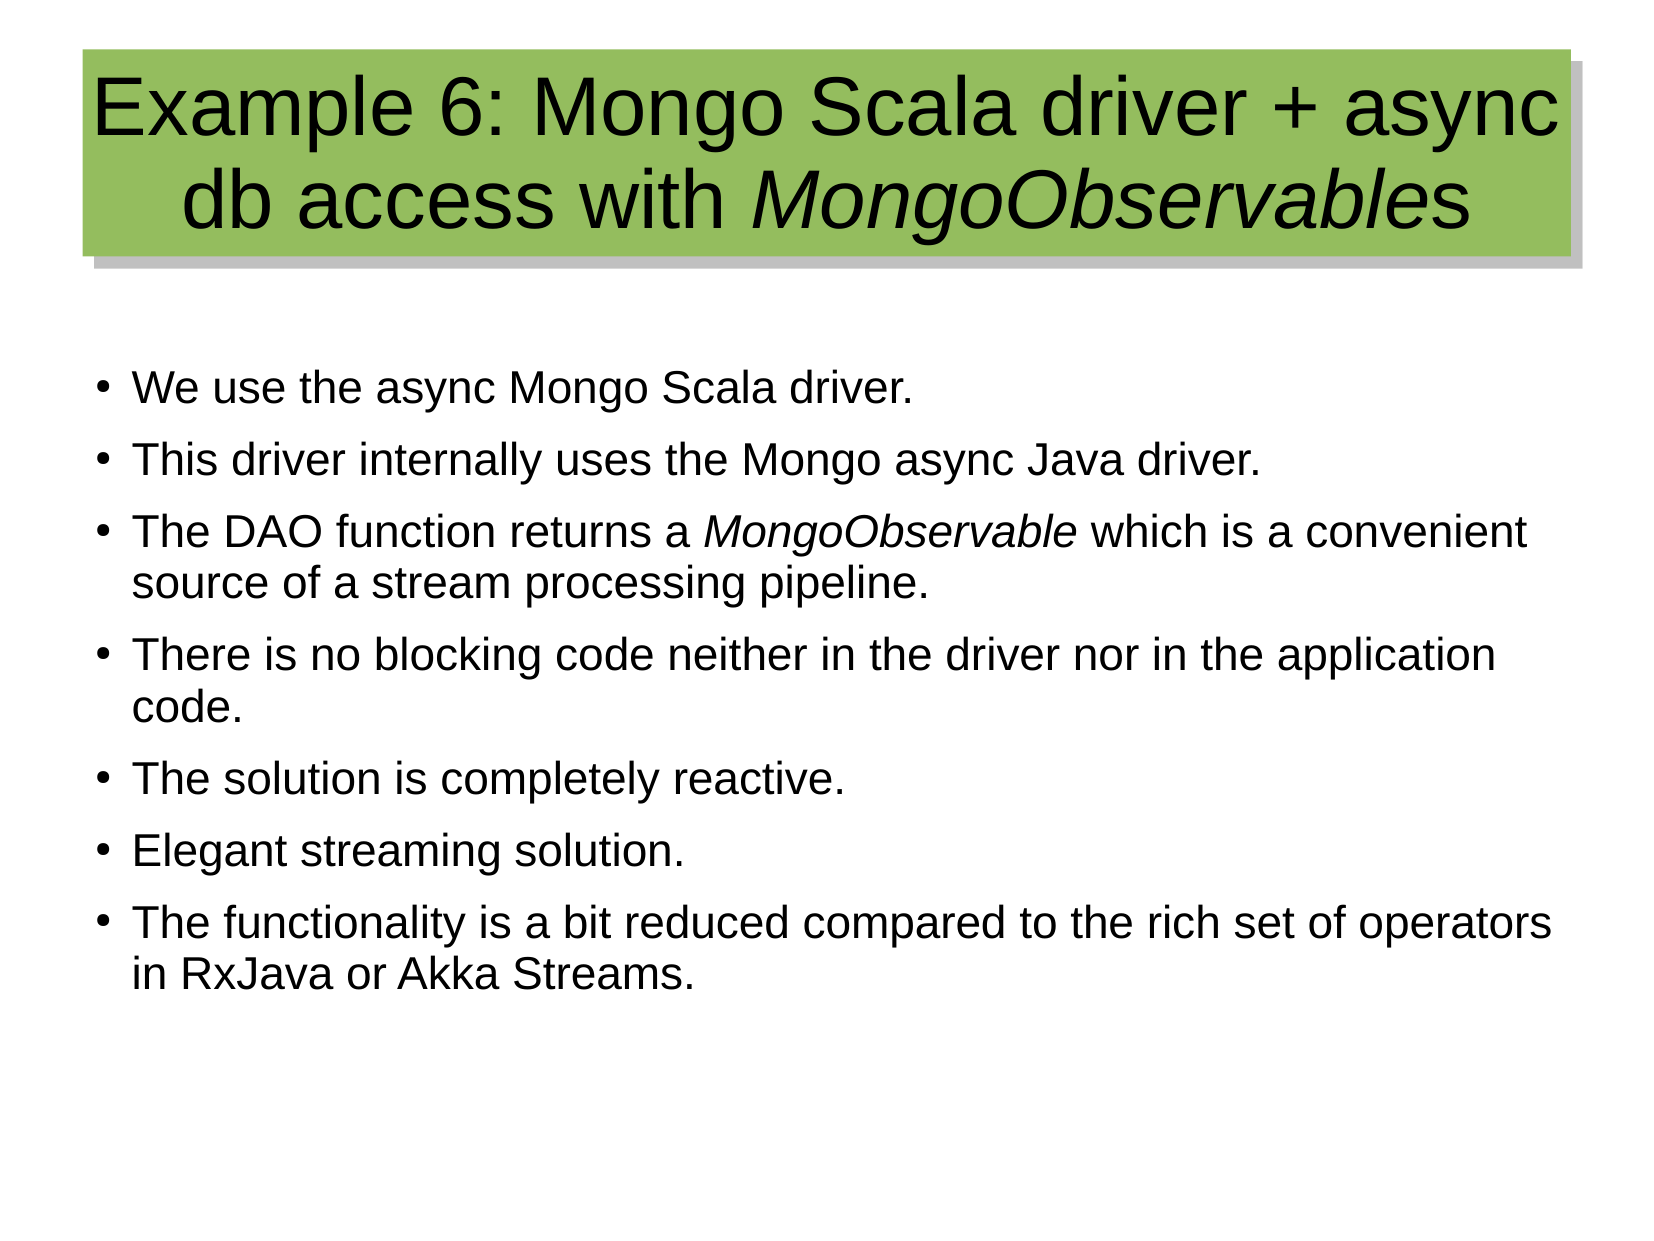

# Example 6: Mongo Scala driver + async db access with MongoObservables
We use the async Mongo Scala driver.
This driver internally uses the Mongo async Java driver.
The DAO function returns a MongoObservable which is a convenient source of a stream processing pipeline.
There is no blocking code neither in the driver nor in the application code.
The solution is completely reactive.
Elegant streaming solution.
The functionality is a bit reduced compared to the rich set of operators in RxJava or Akka Streams.